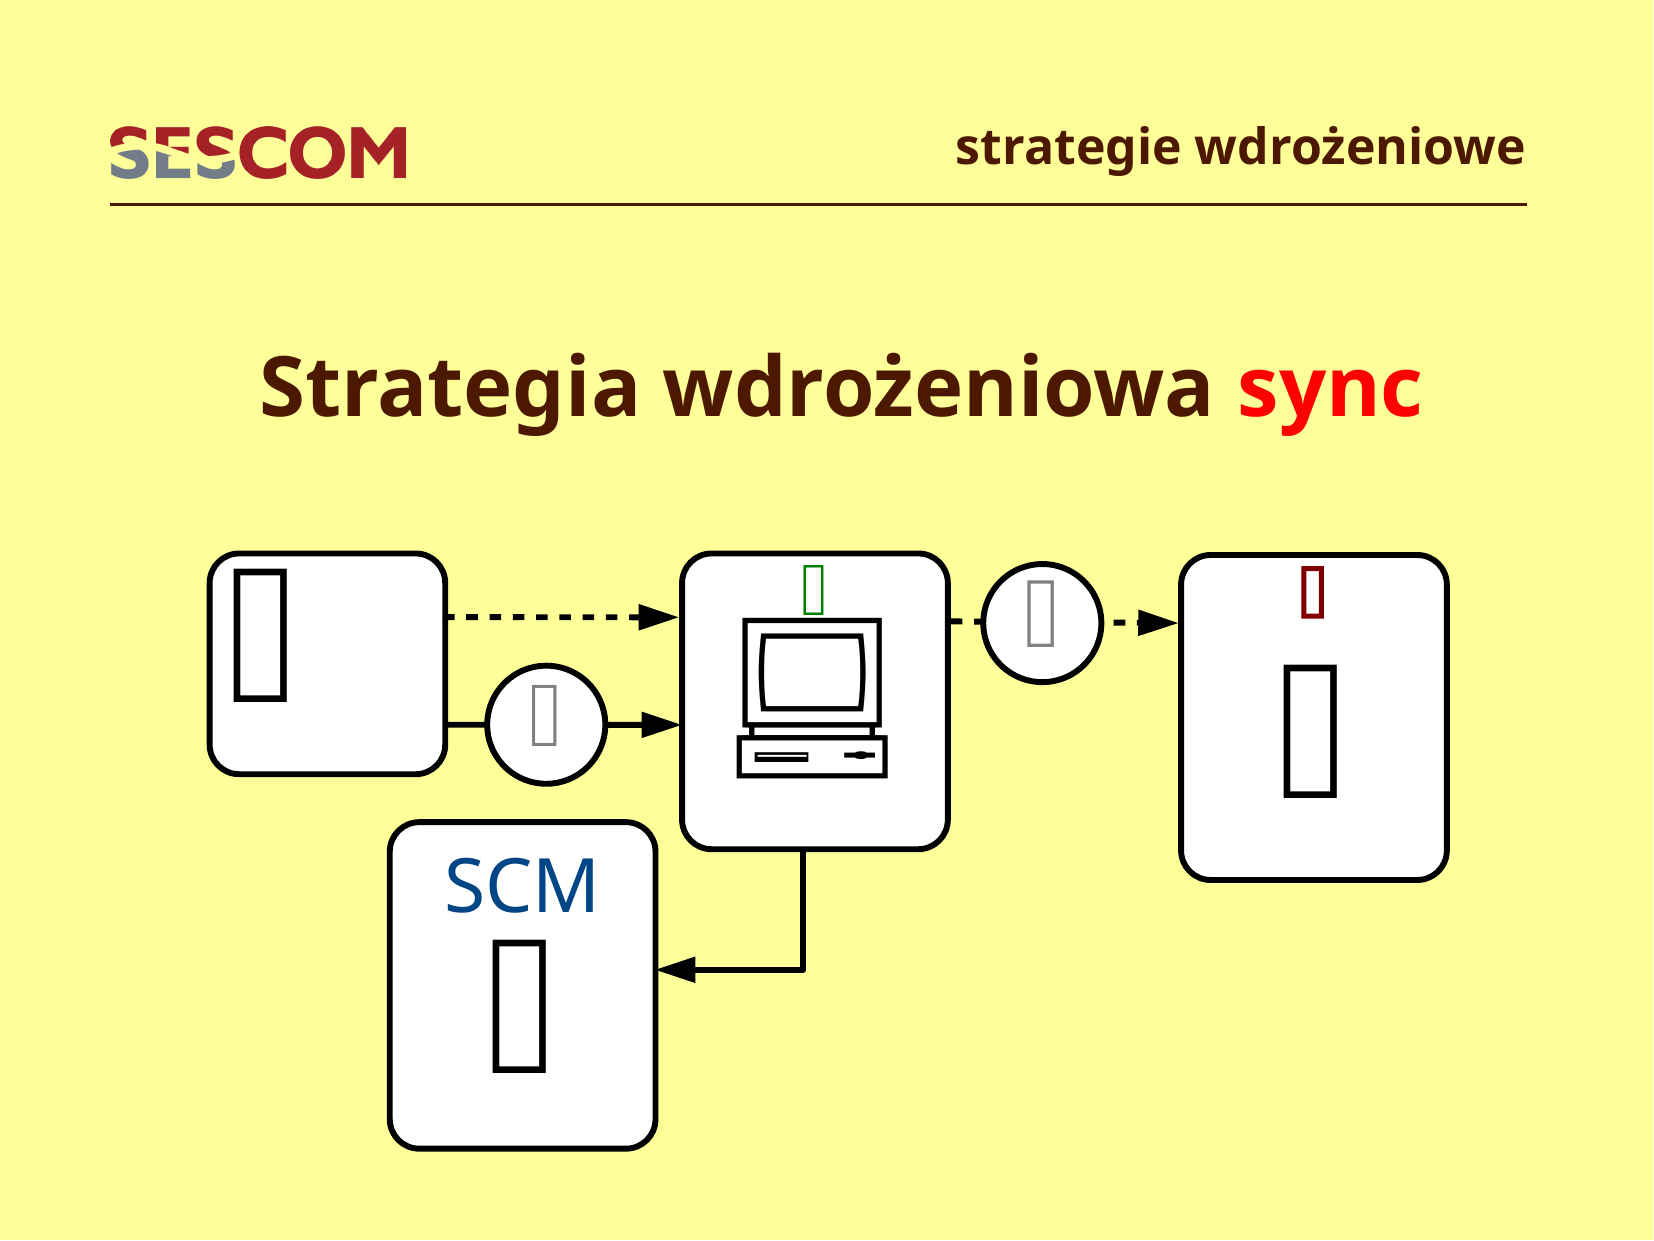

strategie wdrożeniowe
Strategia wdrożeniowa sync





q
@
SCM
